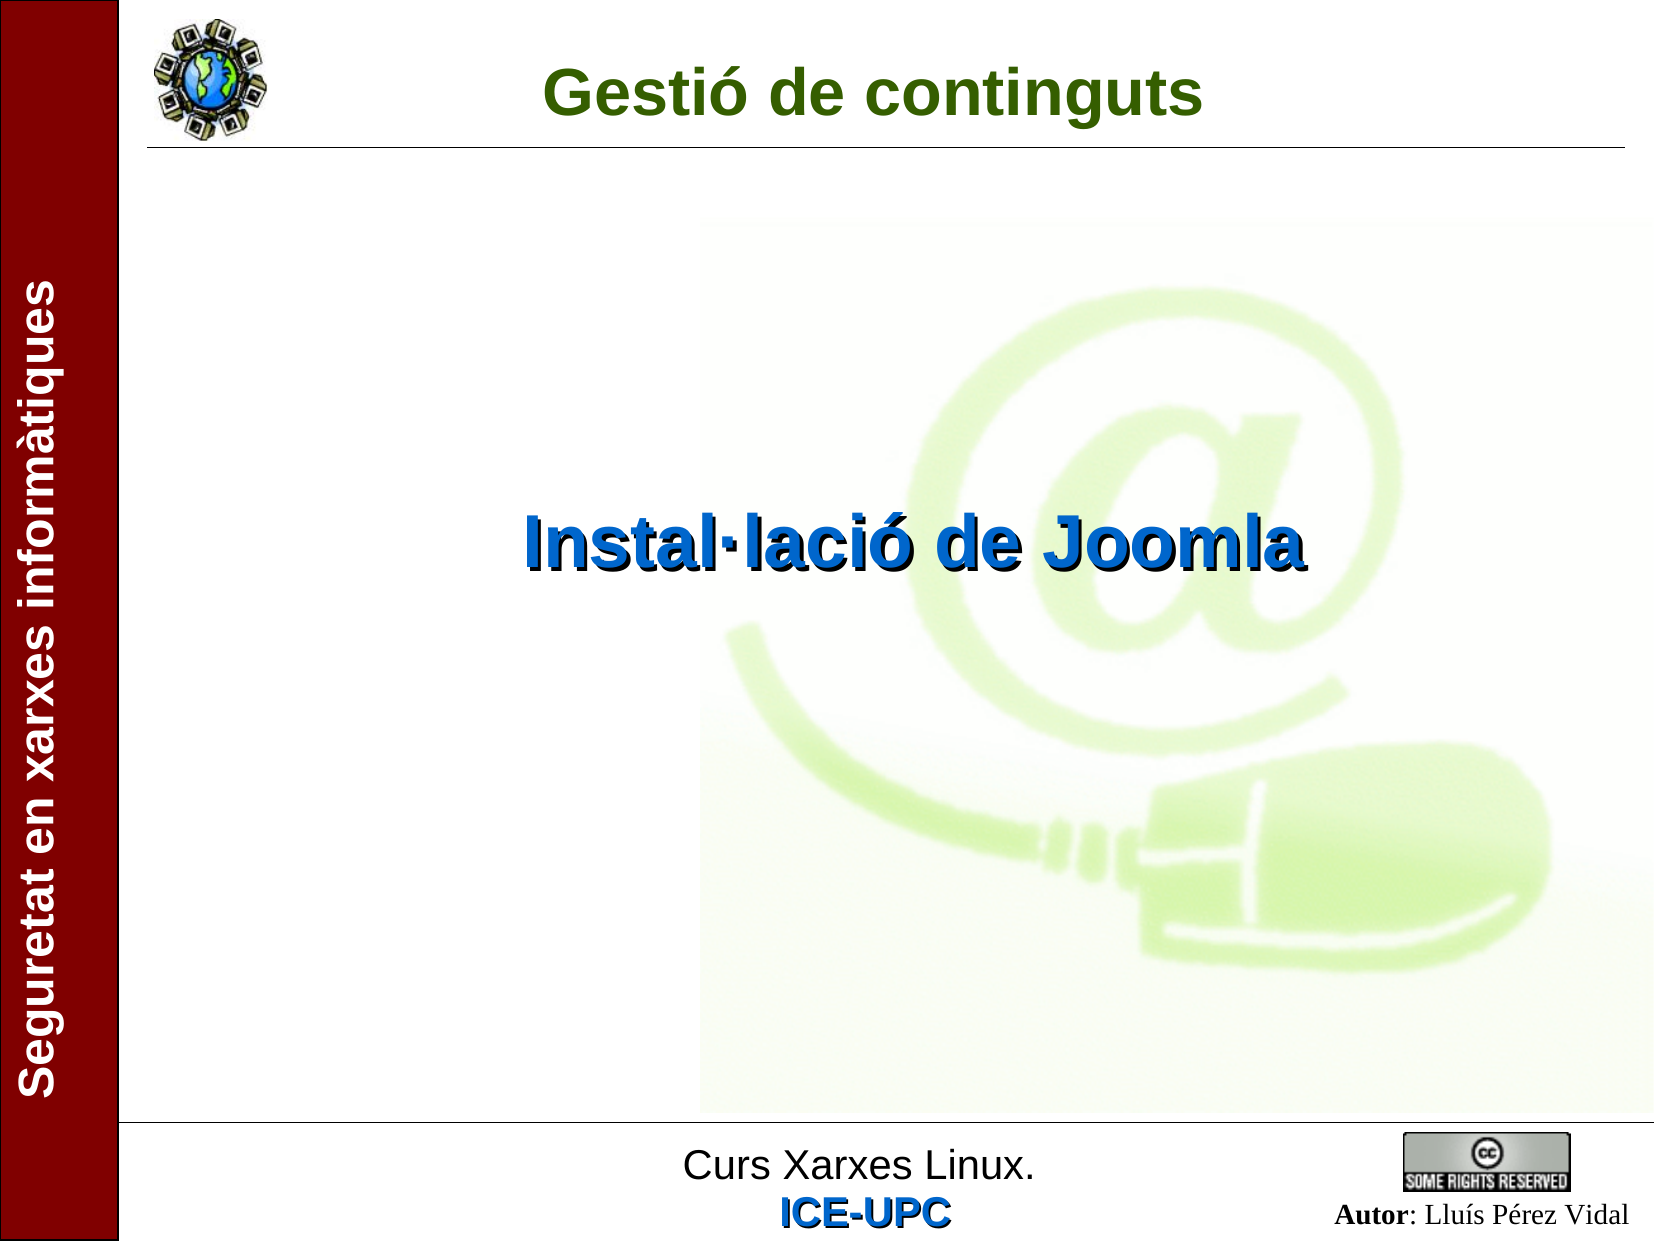

Gestió de continguts
# Instal·lació de Joomla